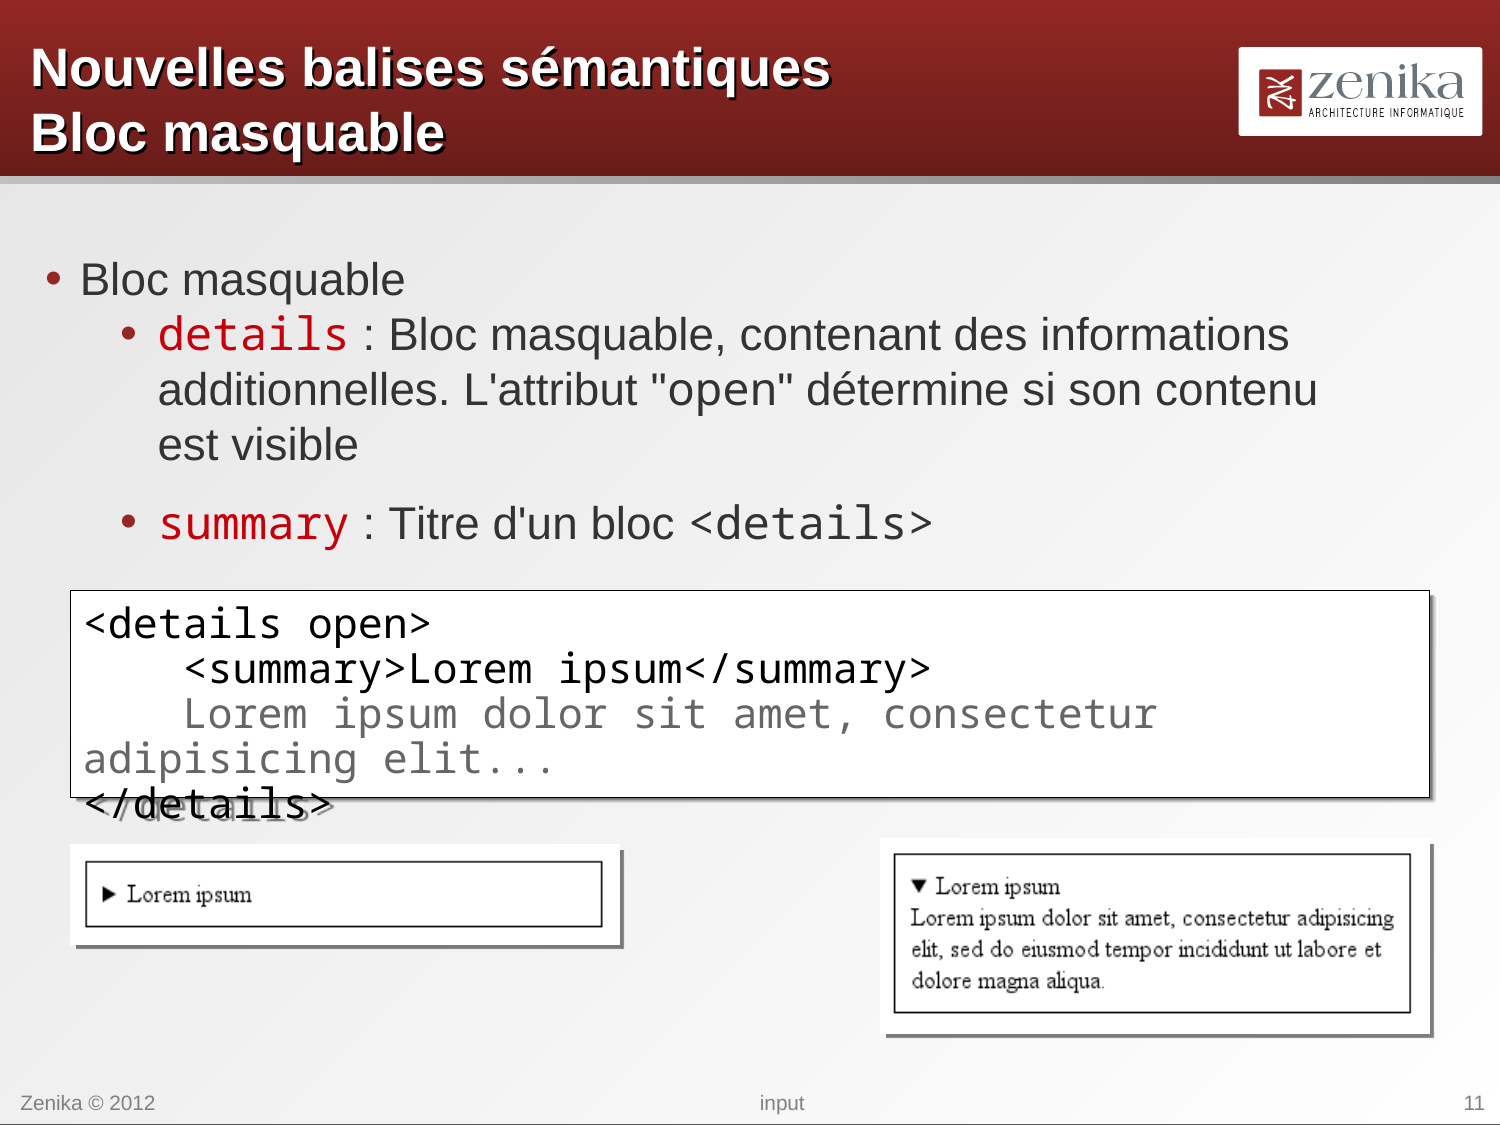

# Nouvelles balises sémantiques Bloc masquable
Bloc masquable
details : Bloc masquable, contenant des informations additionnelles. L'attribut "open" détermine si son contenu est visible
summary : Titre d'un bloc <details>
<details open>
 <summary>Lorem ipsum</summary>
 Lorem ipsum dolor sit amet, consectetur adipisicing elit...
</details>